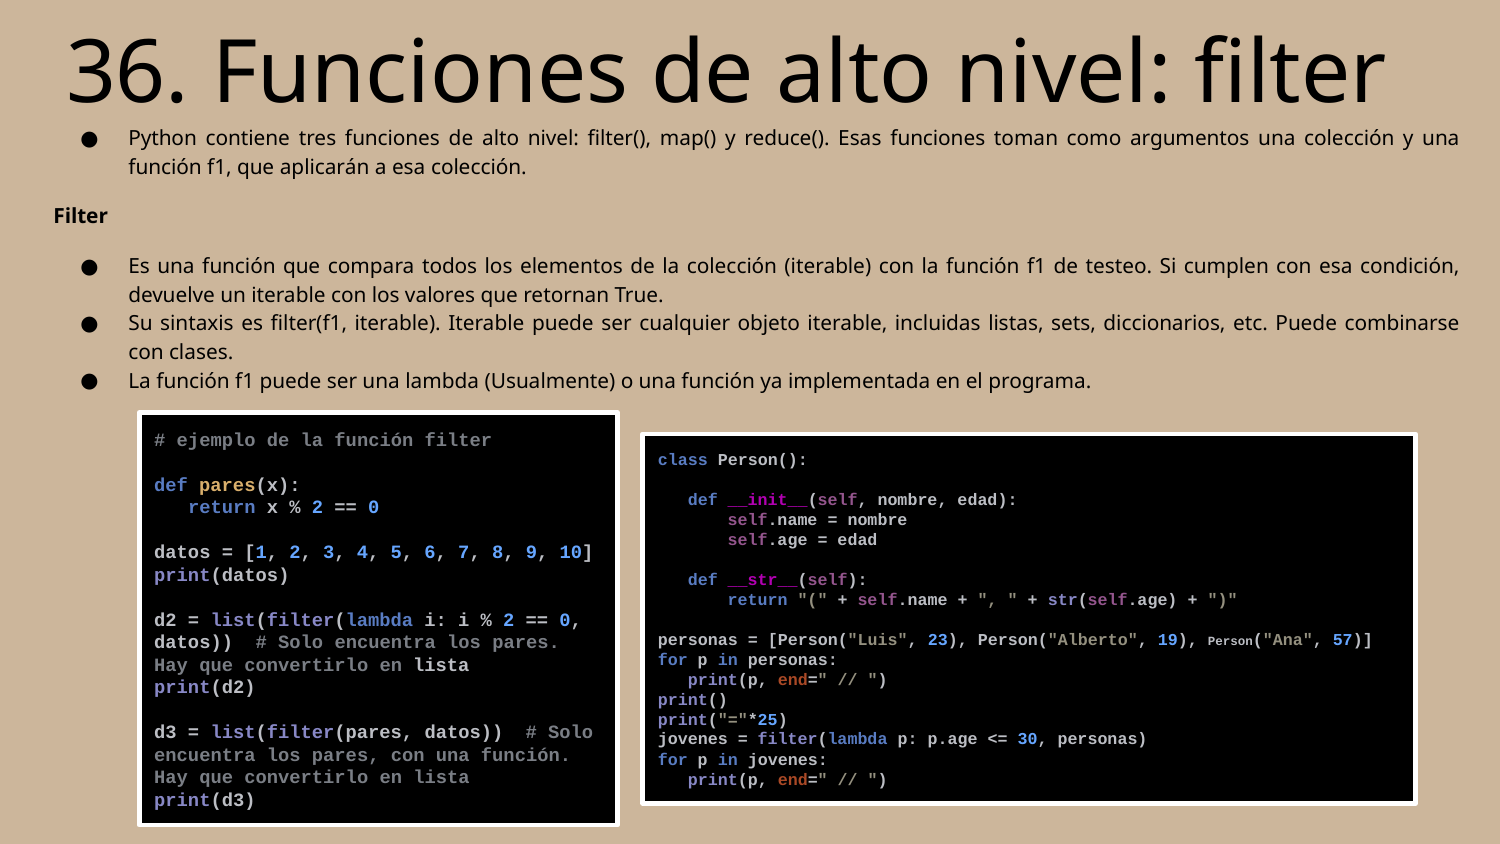

# 36. Funciones de alto nivel: filter
Python contiene tres funciones de alto nivel: filter(), map() y reduce(). Esas funciones toman como argumentos una colección y una función f1, que aplicarán a esa colección.
Filter
Es una función que compara todos los elementos de la colección (iterable) con la función f1 de testeo. Si cumplen con esa condición, devuelve un iterable con los valores que retornan True.
Su sintaxis es filter(f1, iterable). Iterable puede ser cualquier objeto iterable, incluidas listas, sets, diccionarios, etc. Puede combinarse con clases.
La función f1 puede ser una lambda (Usualmente) o una función ya implementada en el programa.
# ejemplo de la función filter
def pares(x):
 return x % 2 == 0
datos = [1, 2, 3, 4, 5, 6, 7, 8, 9, 10]
print(datos)
d2 = list(filter(lambda i: i % 2 == 0, datos)) # Solo encuentra los pares. Hay que convertirlo en lista
print(d2)
d3 = list(filter(pares, datos)) # Solo encuentra los pares, con una función. Hay que convertirlo en lista
print(d3)
class Person():
 def __init__(self, nombre, edad):
 self.name = nombre
 self.age = edad
 def __str__(self):
 return "(" + self.name + ", " + str(self.age) + ")"
personas = [Person("Luis", 23), Person("Alberto", 19), Person("Ana", 57)]
for p in personas:
 print(p, end=" // ")
print()
print("="*25)
jovenes = filter(lambda p: p.age <= 30, personas)
for p in jovenes:
 print(p, end=" // ")